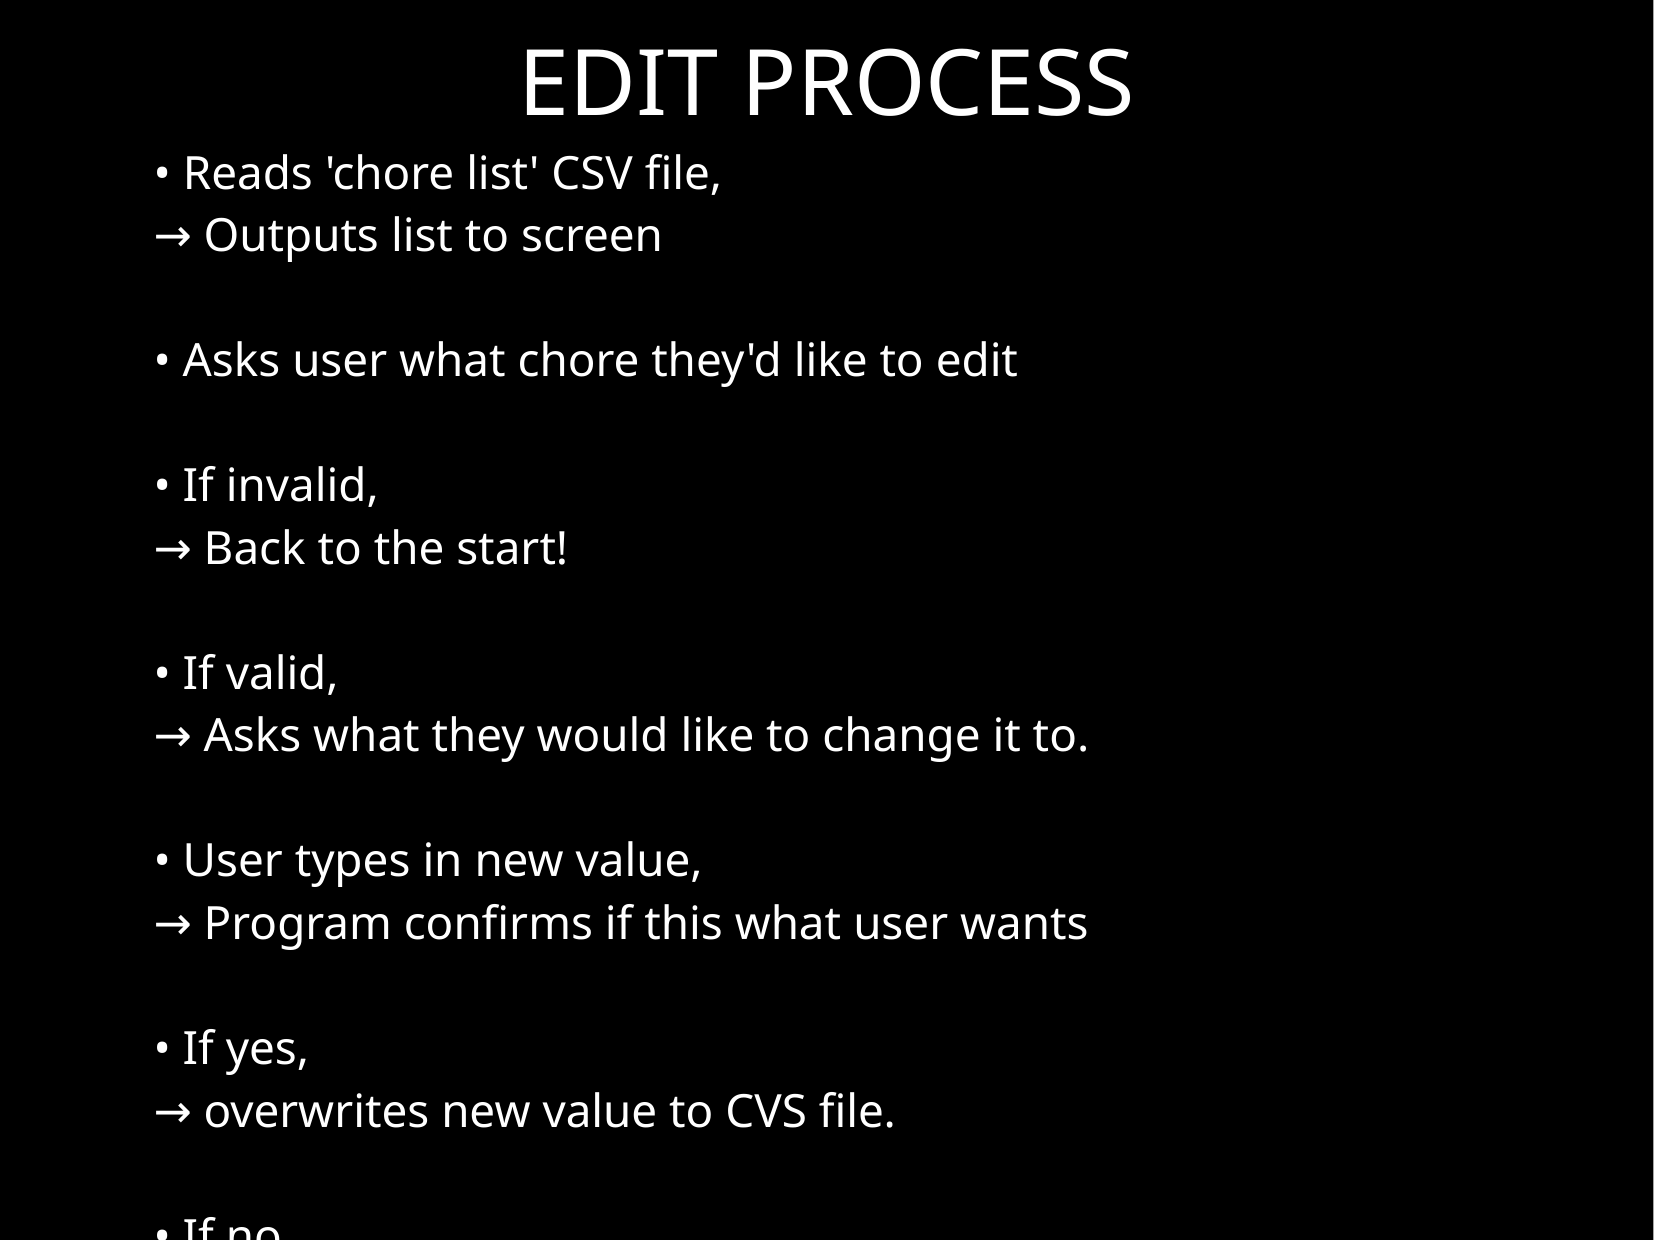

# EDIT PROCESS
• Reads 'chore list' CSV file,
→ Outputs list to screen
• Asks user what chore they'd like to edit
• If invalid,
→ Back to the start!
• If valid,
→ Asks what they would like to change it to.
• User types in new value,
→ Program confirms if this what user wants
• If yes,
→ overwrites new value to CVS file.
• If no,
→ Back to the start!